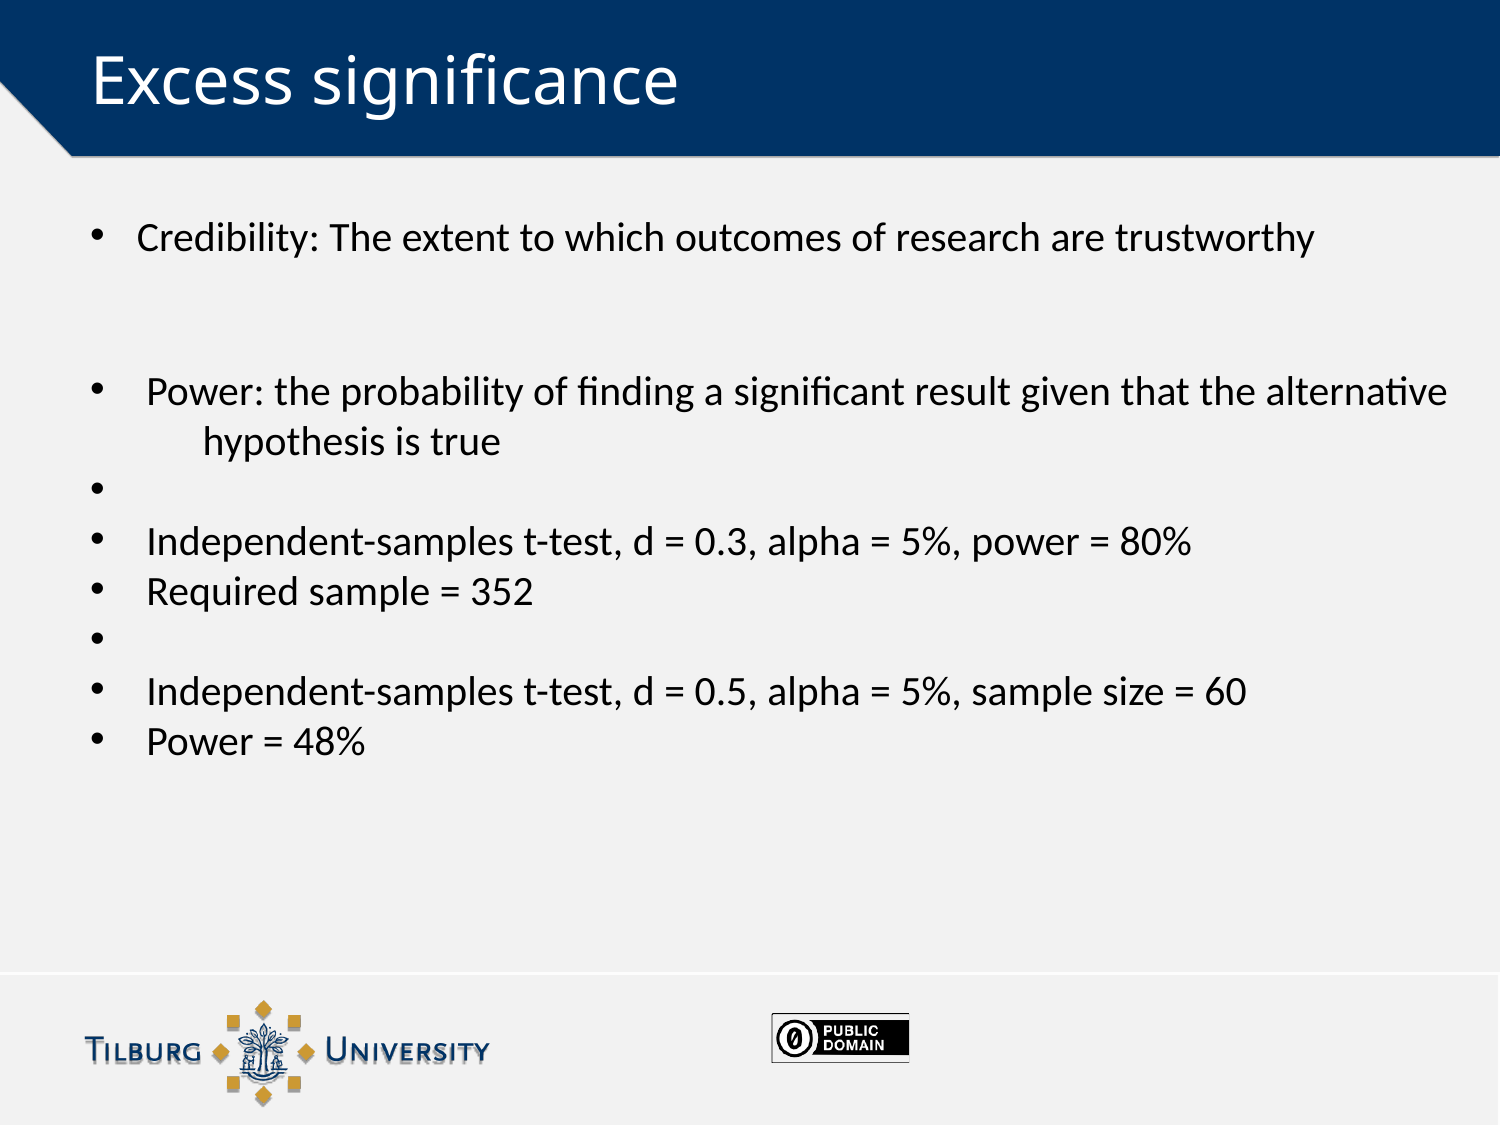

# Excess significance
Credibility: The extent to which outcomes of research are trustworthy
Power: the probability of finding a significant result given that the alternative hypothesis is true
Independent-samples t-test, d = 0.3, alpha = 5%, power = 80%
Required sample = 352
Independent-samples t-test, d = 0.5, alpha = 5%, sample size = 60
Power = 48%